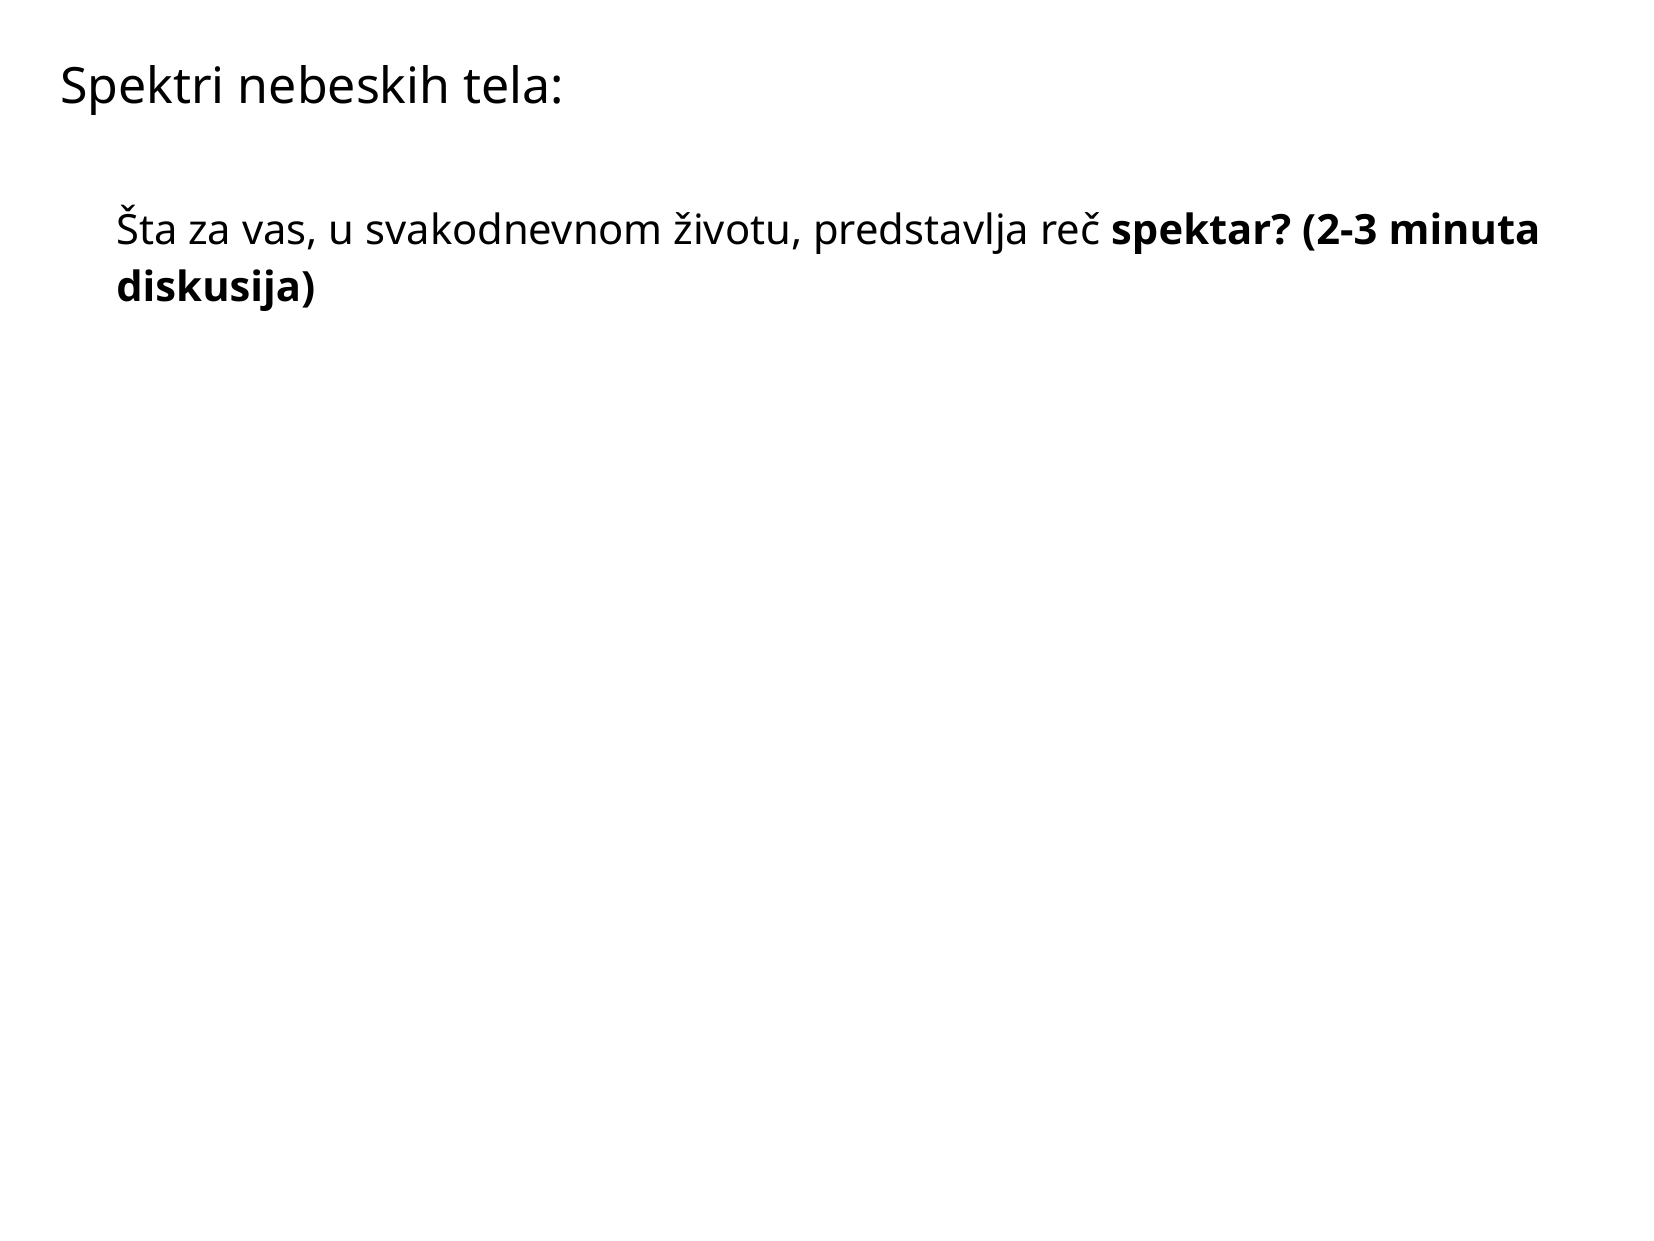

# Spektri nebeskih tela:
Šta za vas, u svakodnevnom životu, predstavlja reč spektar? (2-3 minuta diskusija)